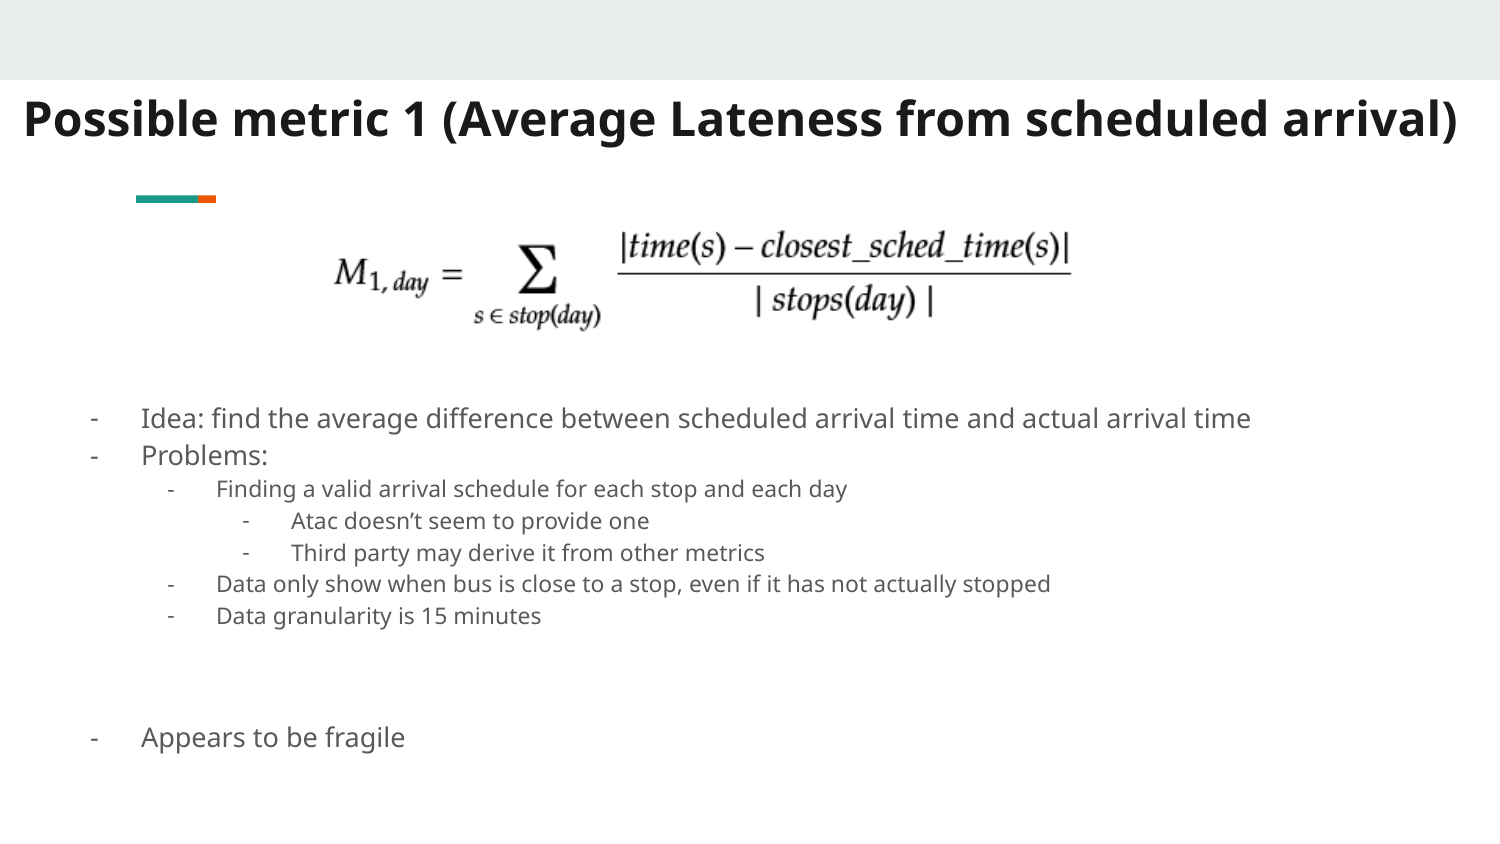

# Possible metric 1 (Average Lateness from scheduled arrival)
Idea: find the average difference between scheduled arrival time and actual arrival time
Problems:
Finding a valid arrival schedule for each stop and each day
Atac doesn’t seem to provide one
Third party may derive it from other metrics
Data only show when bus is close to a stop, even if it has not actually stopped
Data granularity is 15 minutes
Appears to be fragile